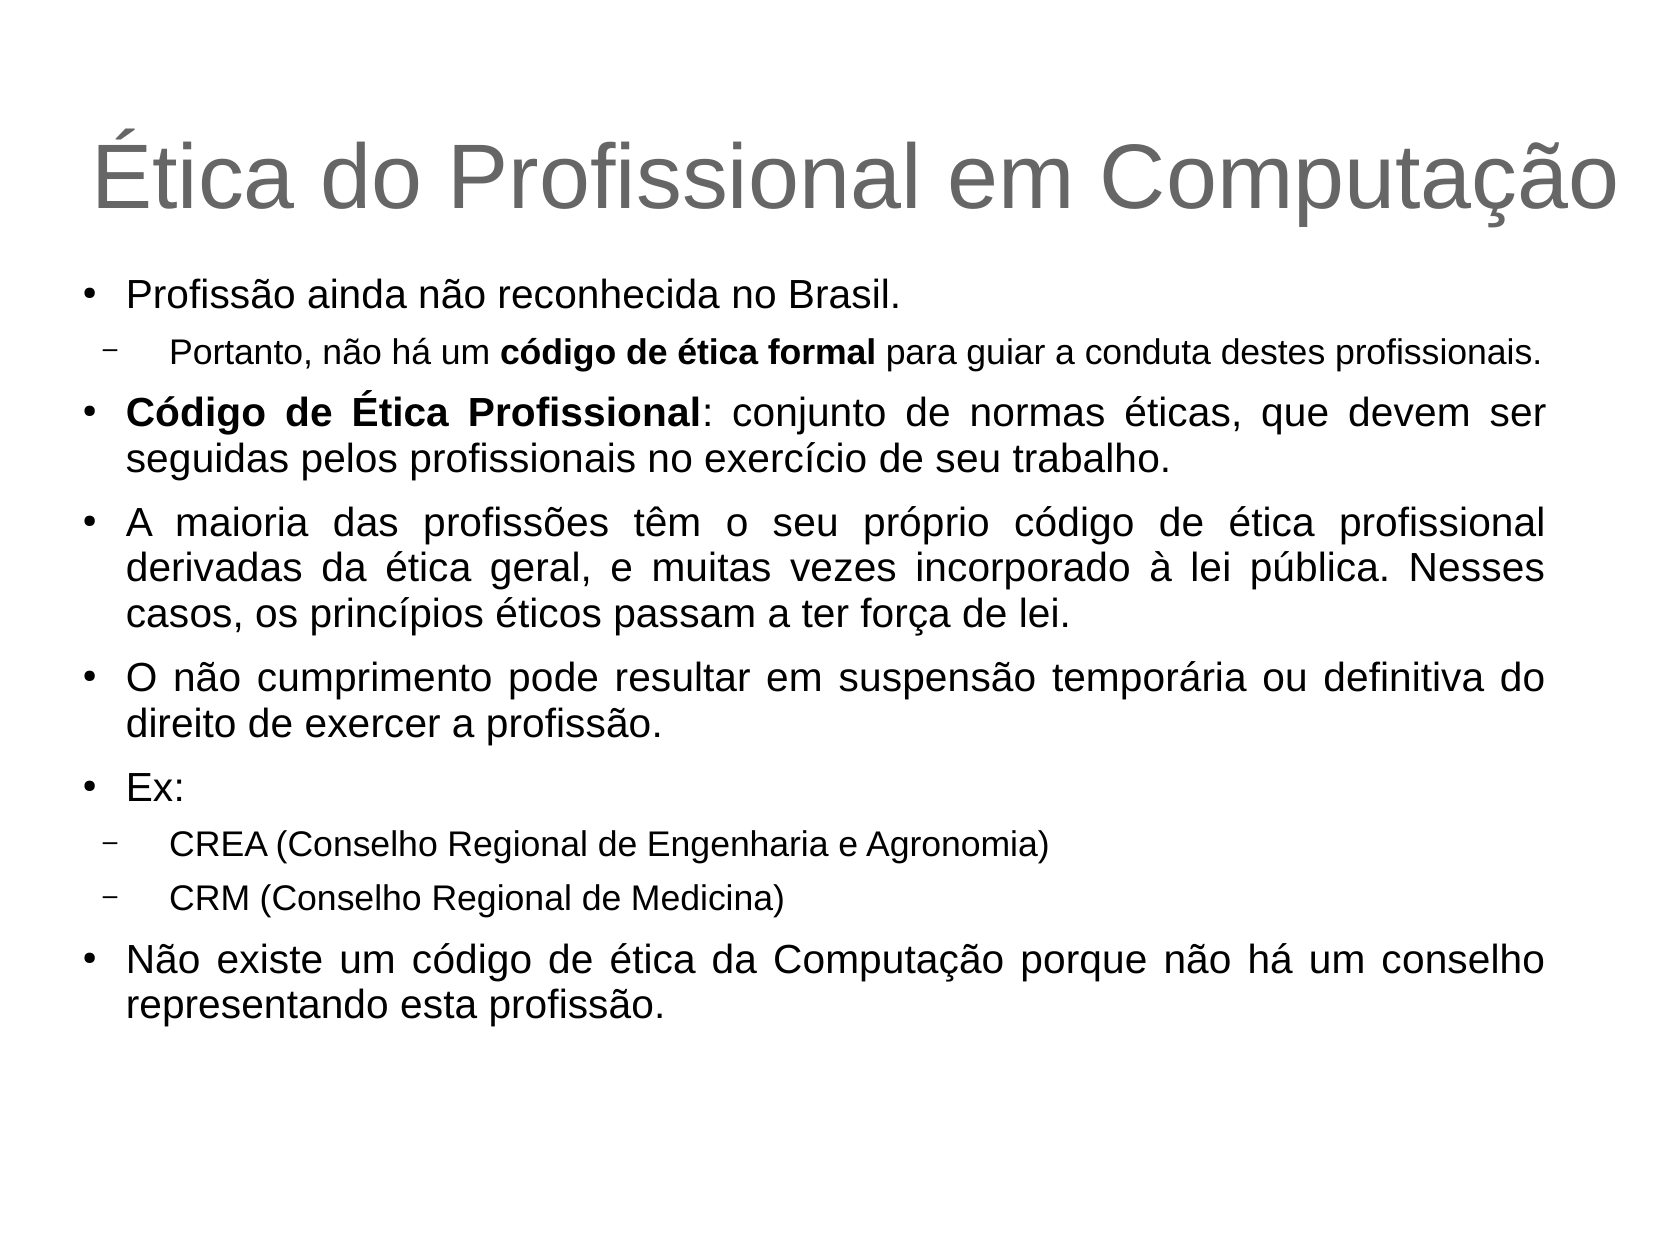

# Ética do Profissional em Computação
Profissão ainda não reconhecida no Brasil.
Portanto, não há um código de ética formal para guiar a conduta destes profissionais.
Código de Ética Profissional: conjunto de normas éticas, que devem ser seguidas pelos profissionais no exercício de seu trabalho.
A maioria das profissões têm o seu próprio código de ética profissional derivadas da ética geral, e muitas vezes incorporado à lei pública. Nesses casos, os princípios éticos passam a ter força de lei.
O não cumprimento pode resultar em suspensão temporária ou definitiva do direito de exercer a profissão.
Ex:
CREA (Conselho Regional de Engenharia e Agronomia)
CRM (Conselho Regional de Medicina)
Não existe um código de ética da Computação porque não há um conselho representando esta profissão.